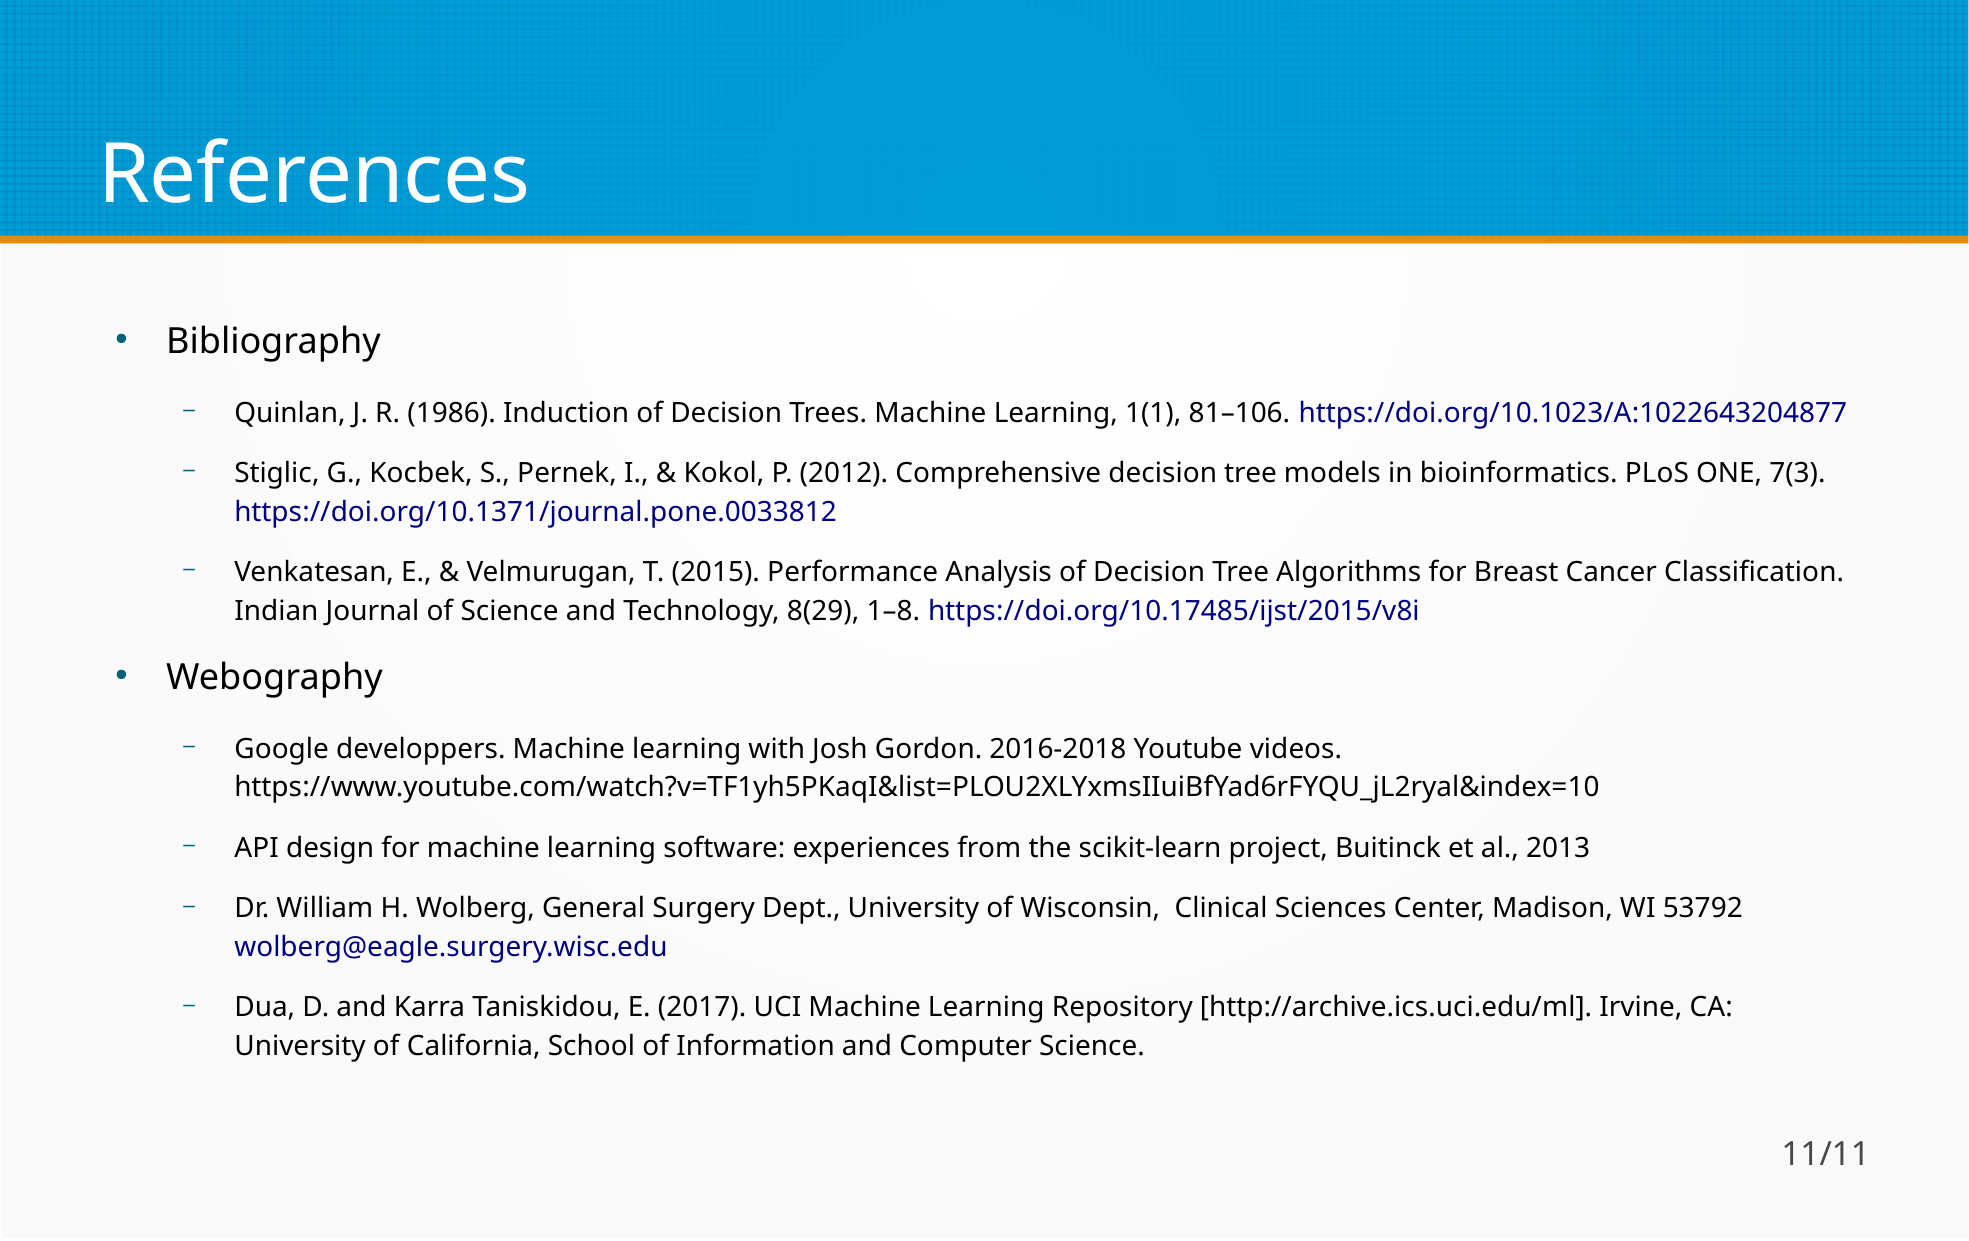

# References
Bibliography
Quinlan, J. R. (1986). Induction of Decision Trees. Machine Learning, 1(1), 81–106. https://doi.org/10.1023/A:1022643204877
Stiglic, G., Kocbek, S., Pernek, I., & Kokol, P. (2012). Comprehensive decision tree models in bioinformatics. PLoS ONE, 7(3). https://doi.org/10.1371/journal.pone.0033812
Venkatesan, E., & Velmurugan, T. (2015). Performance Analysis of Decision Tree Algorithms for Breast Cancer Classification. Indian Journal of Science and Technology, 8(29), 1–8. https://doi.org/10.17485/ijst/2015/v8i
Webography
Google developpers. Machine learning with Josh Gordon. 2016-2018 Youtube videos.
https://www.youtube.com/watch?v=TF1yh5PKaqI&list=PLOU2XLYxmsIIuiBfYad6rFYQU_jL2ryal&index=10
API design for machine learning software: experiences from the scikit-learn project, Buitinck et al., 2013
Dr. William H. Wolberg, General Surgery Dept., University of Wisconsin, Clinical Sciences Center, Madison, WI 53792 wolberg@eagle.surgery.wisc.edu
Dua, D. and Karra Taniskidou, E. (2017). UCI Machine Learning Repository [http://archive.ics.uci.edu/ml]. Irvine, CA: University of California, School of Information and Computer Science.
11